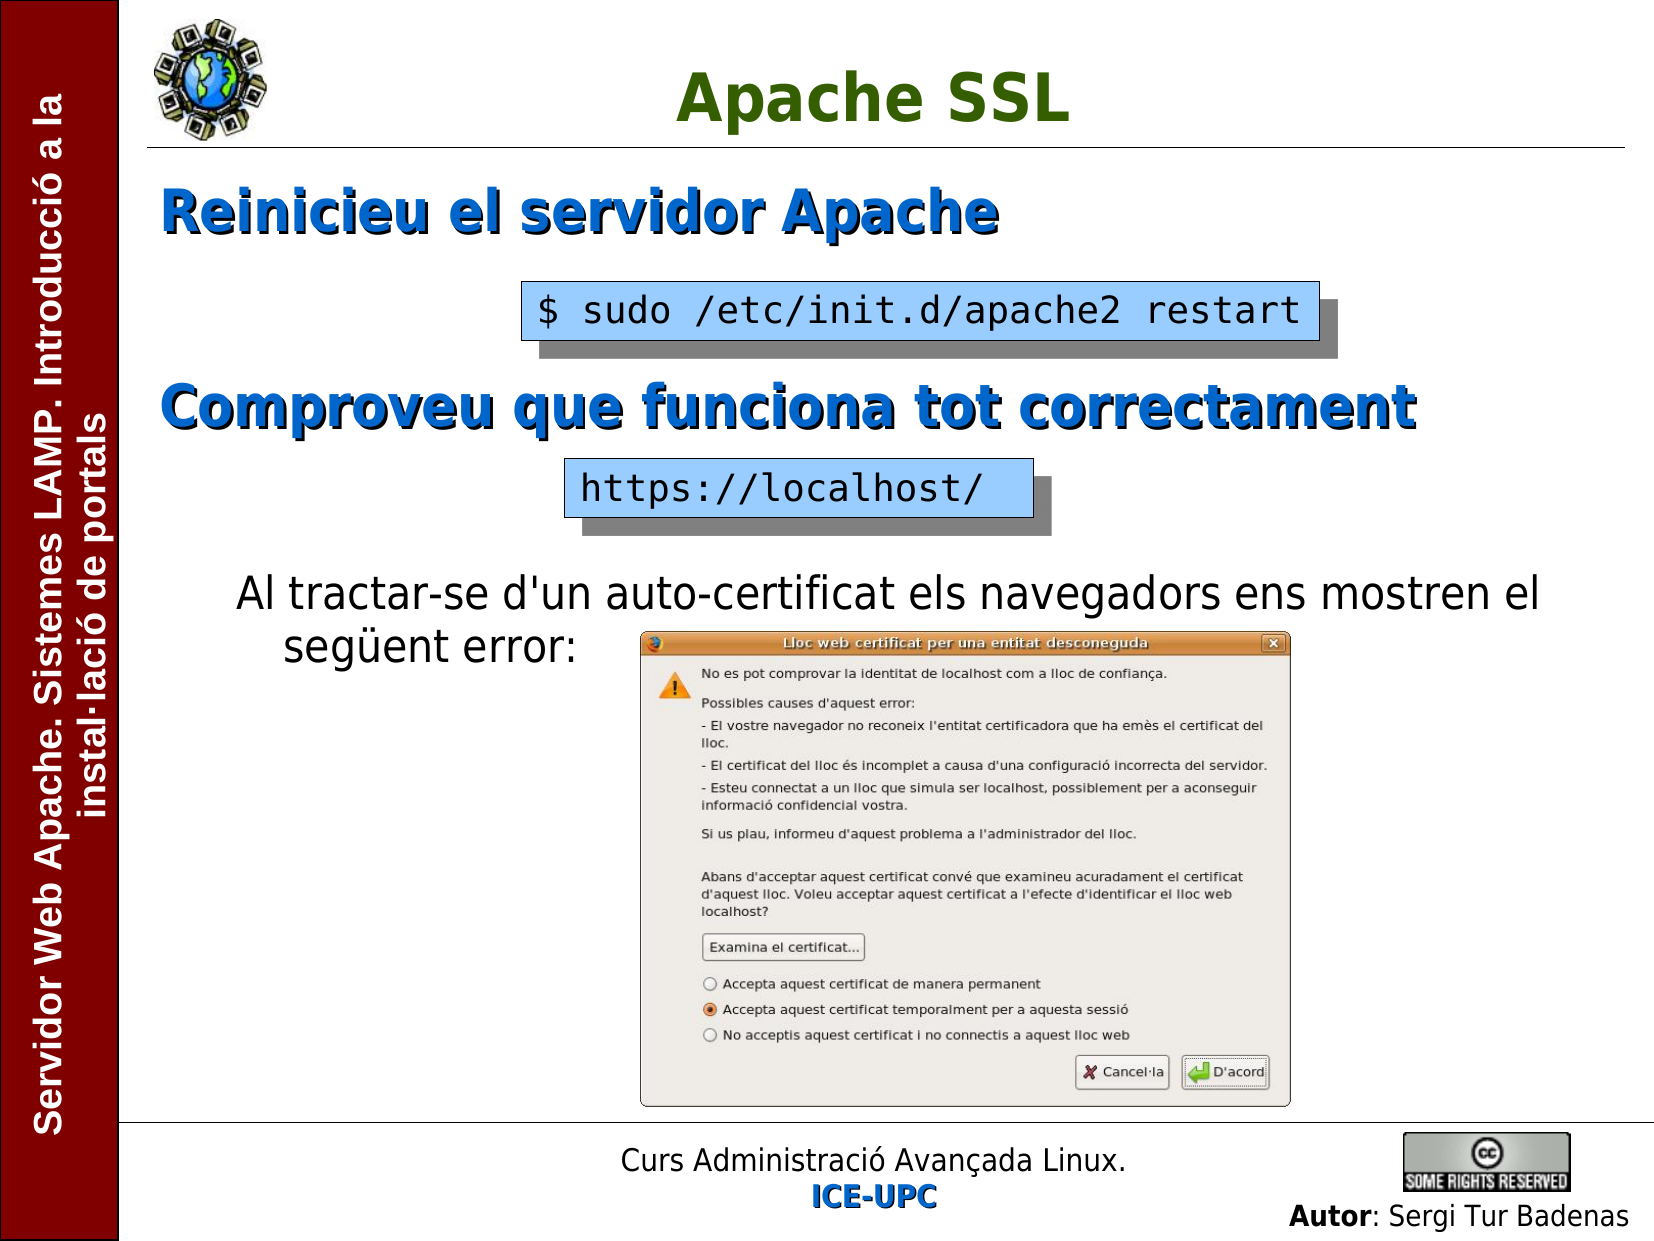

# Apache SSL
Reinicieu el servidor Apache
Comproveu que funciona tot correctament
Al tractar-se d'un auto-certificat els navegadors ens mostren el següent error:
$ sudo /etc/init.d/apache2 restart
https://localhost/